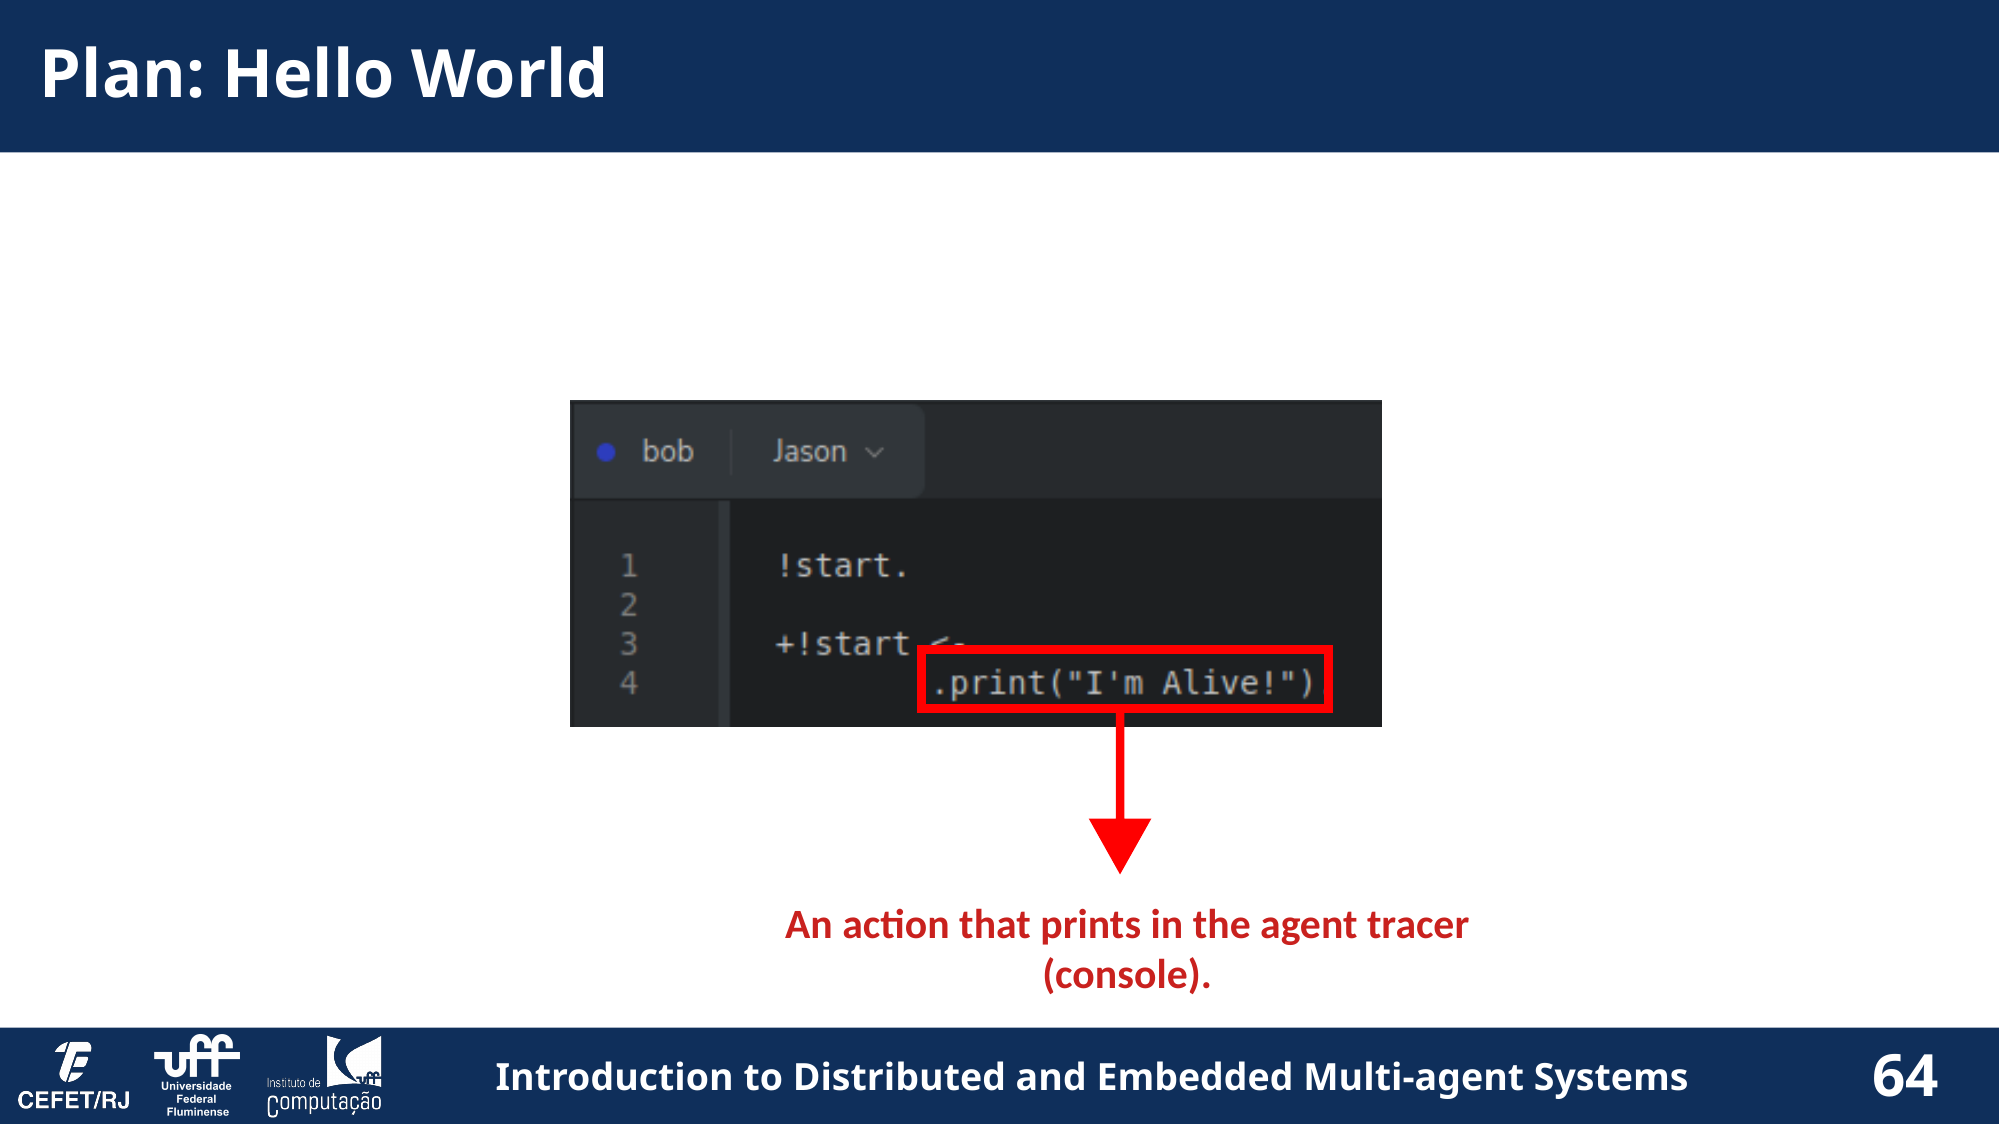

Plan: Hello World
An action that prints in the agent tracer (console).